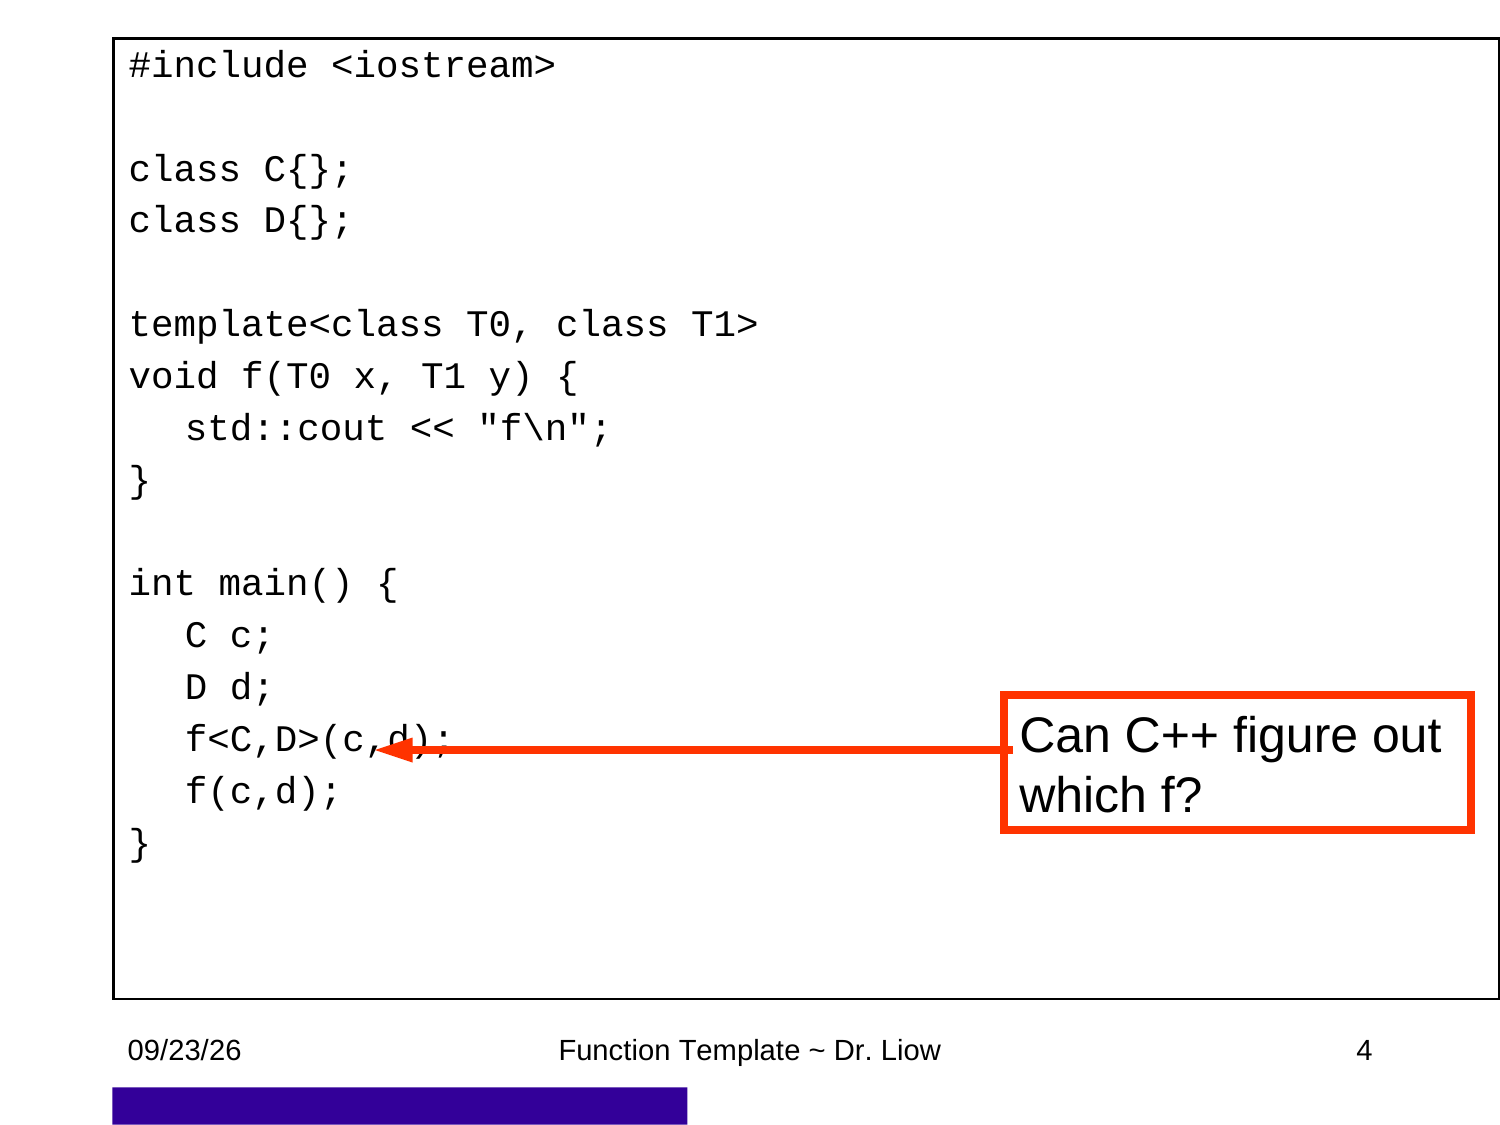

#include <iostream>
class C{};
class D{};
template<class T0, class T1>
void f(T0 x, T1 y) {
	std::cout << "f\n";
}
int main() {
	C c;
	D d;
	f<C,D>(c,d);
	f(c,d);
}
#
Can C++ figure out
which f?
Function Template ~ Dr. Liow
4